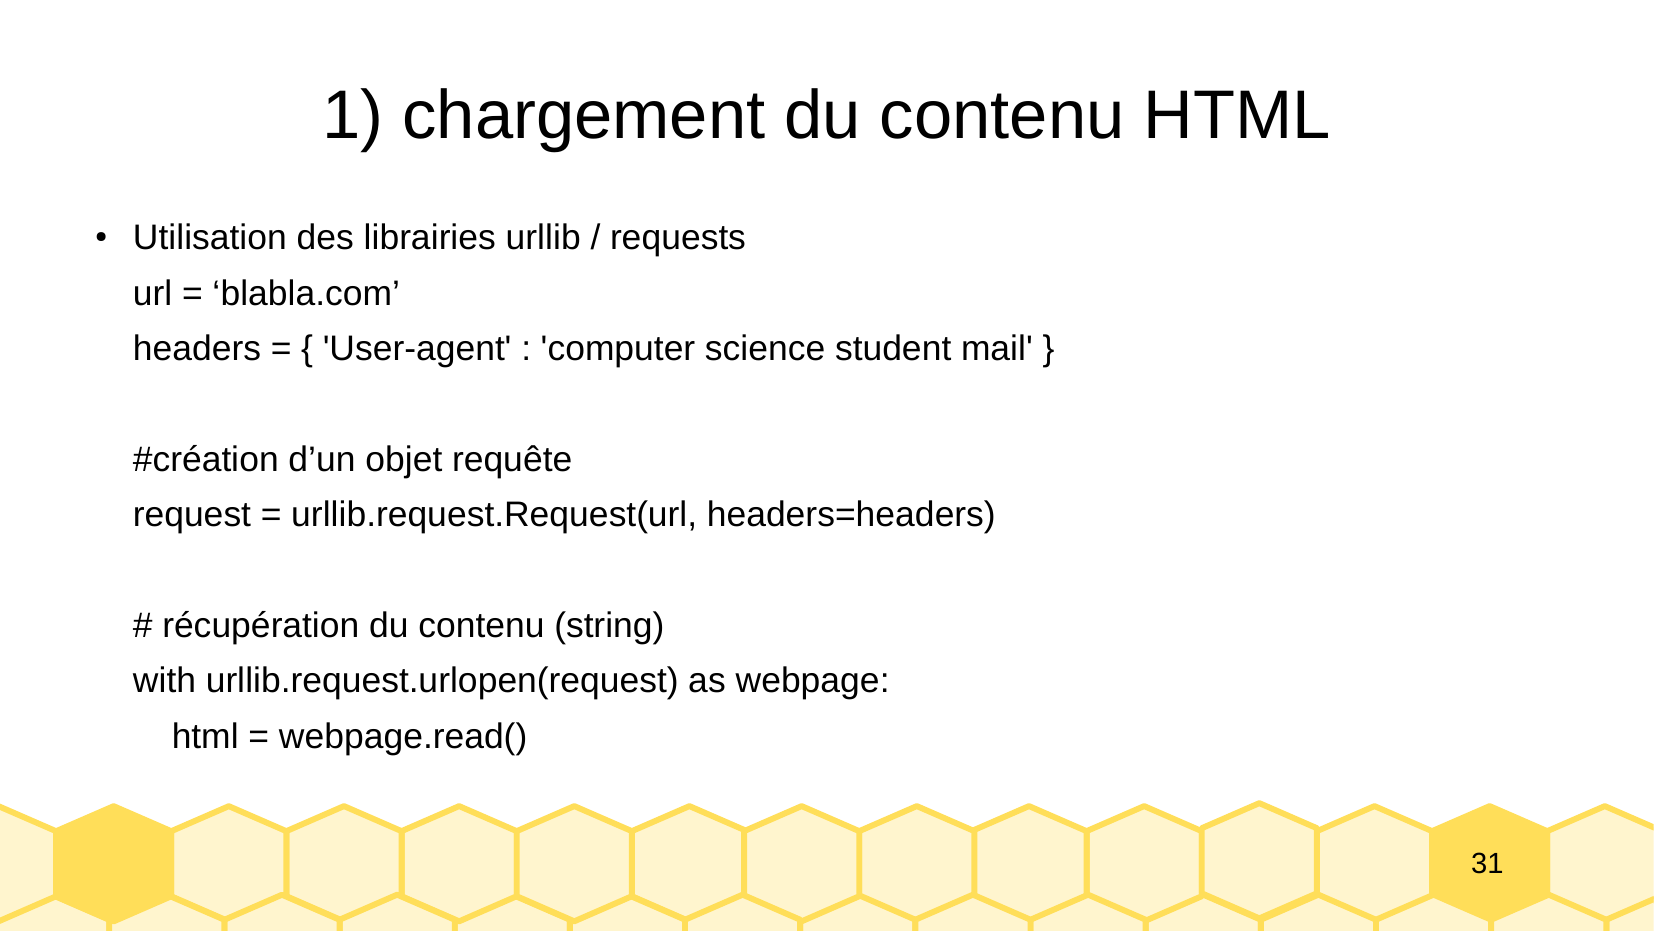

# 1) chargement du contenu HTML
Utilisation des librairies urllib / requests
url = ‘blabla.com’
headers = { 'User-agent' : 'computer science student mail' }
#création d’un objet requête
request = urllib.request.Request(url, headers=headers)
# récupération du contenu (string)
with urllib.request.urlopen(request) as webpage:
 html = webpage.read()